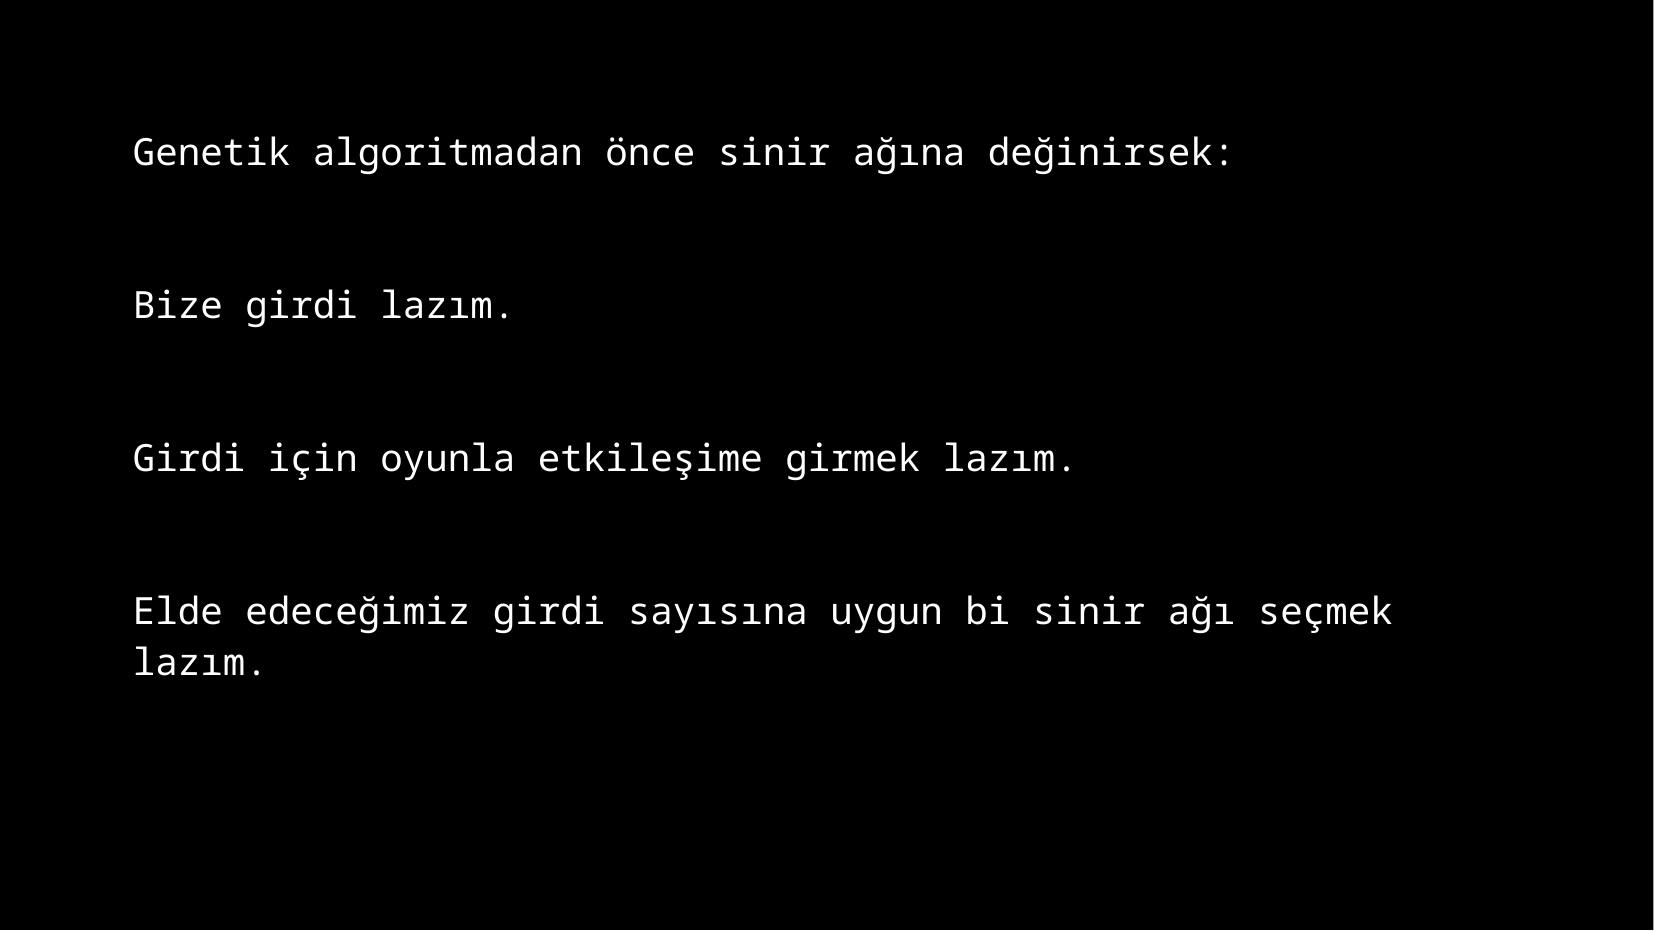

Genetik algoritmadan önce sinir ağına değinirsek:
Bize girdi lazım.
Girdi için oyunla etkileşime girmek lazım.
Elde edeceğimiz girdi sayısına uygun bi sinir ağı seçmek lazım.